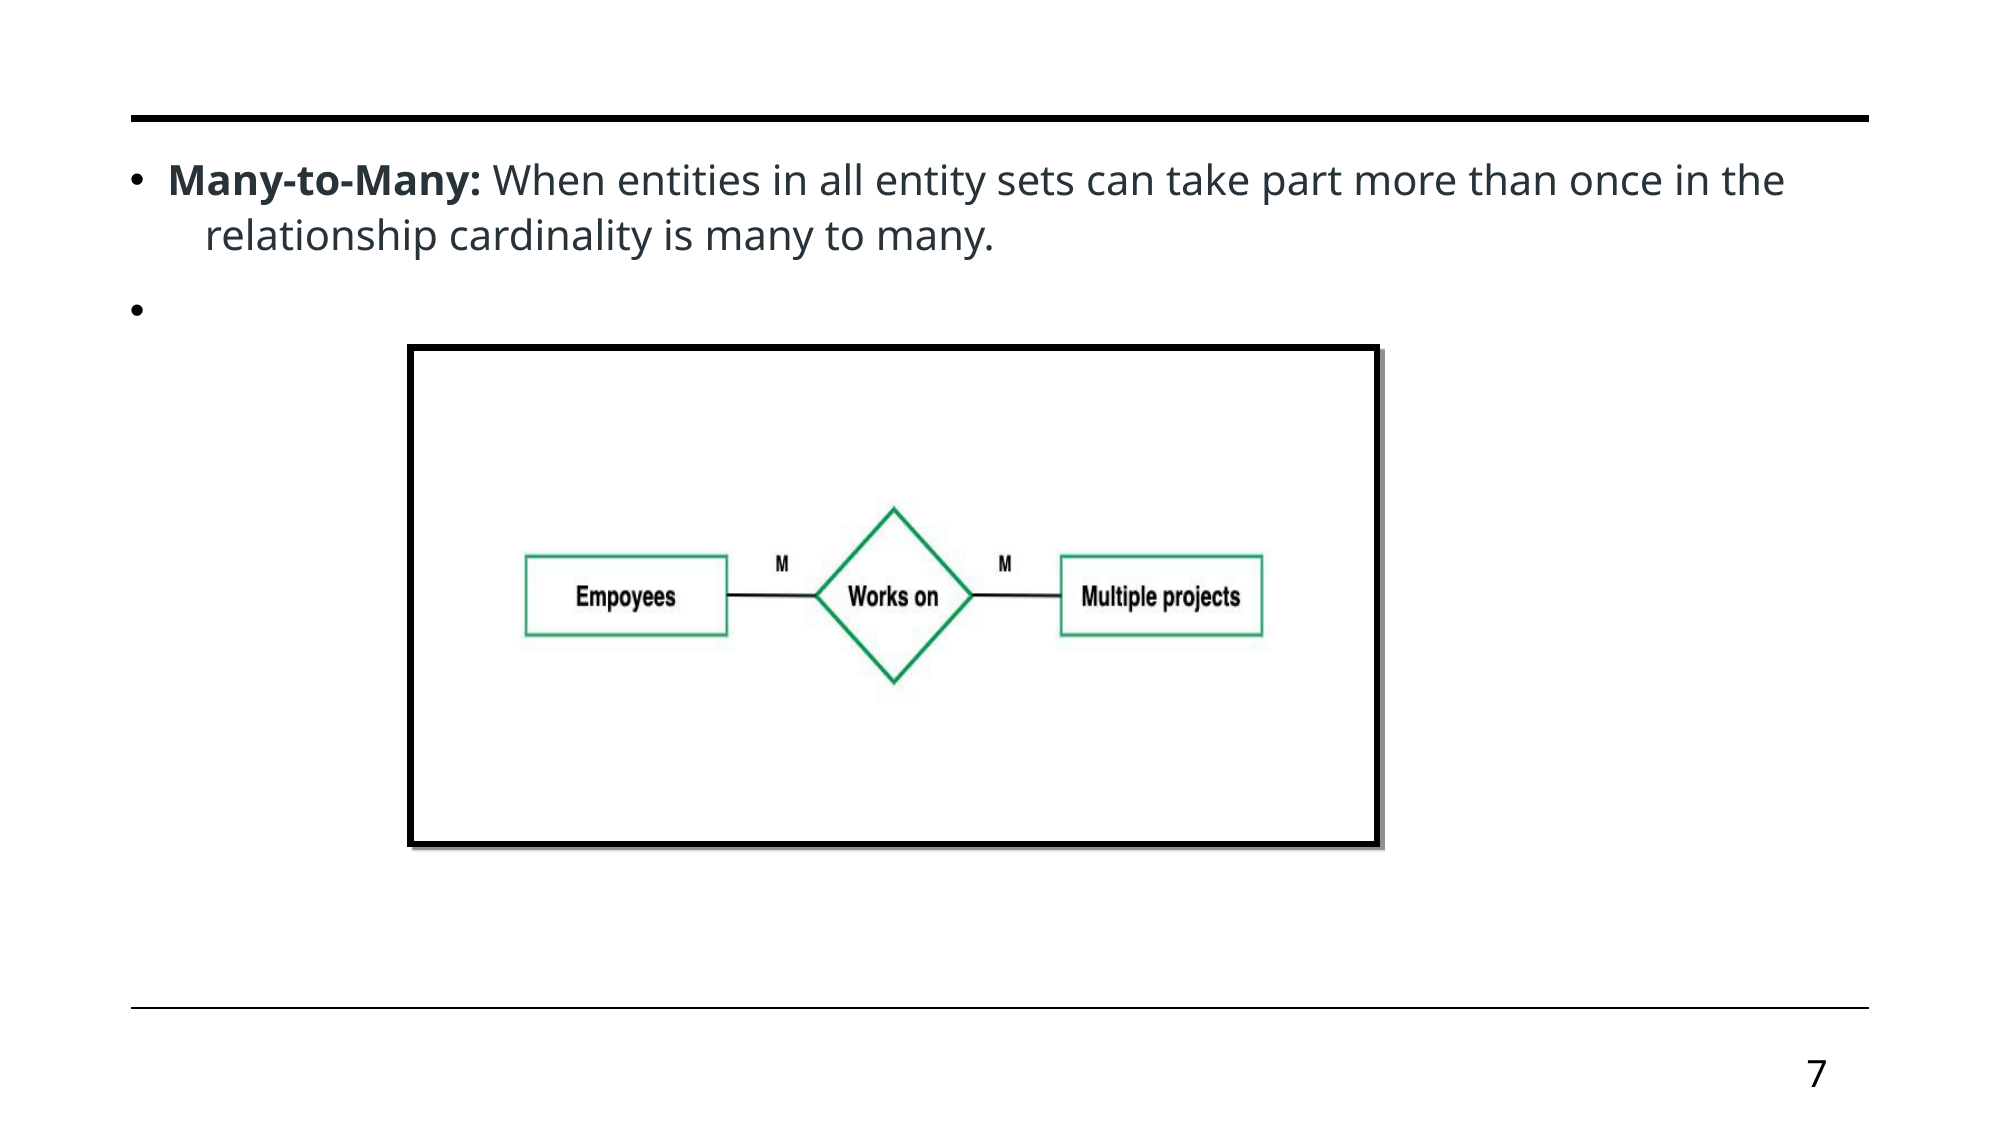

# Many-to-Many: When entities in all entity sets can take part more than once in the relationship cardinality is many to many.